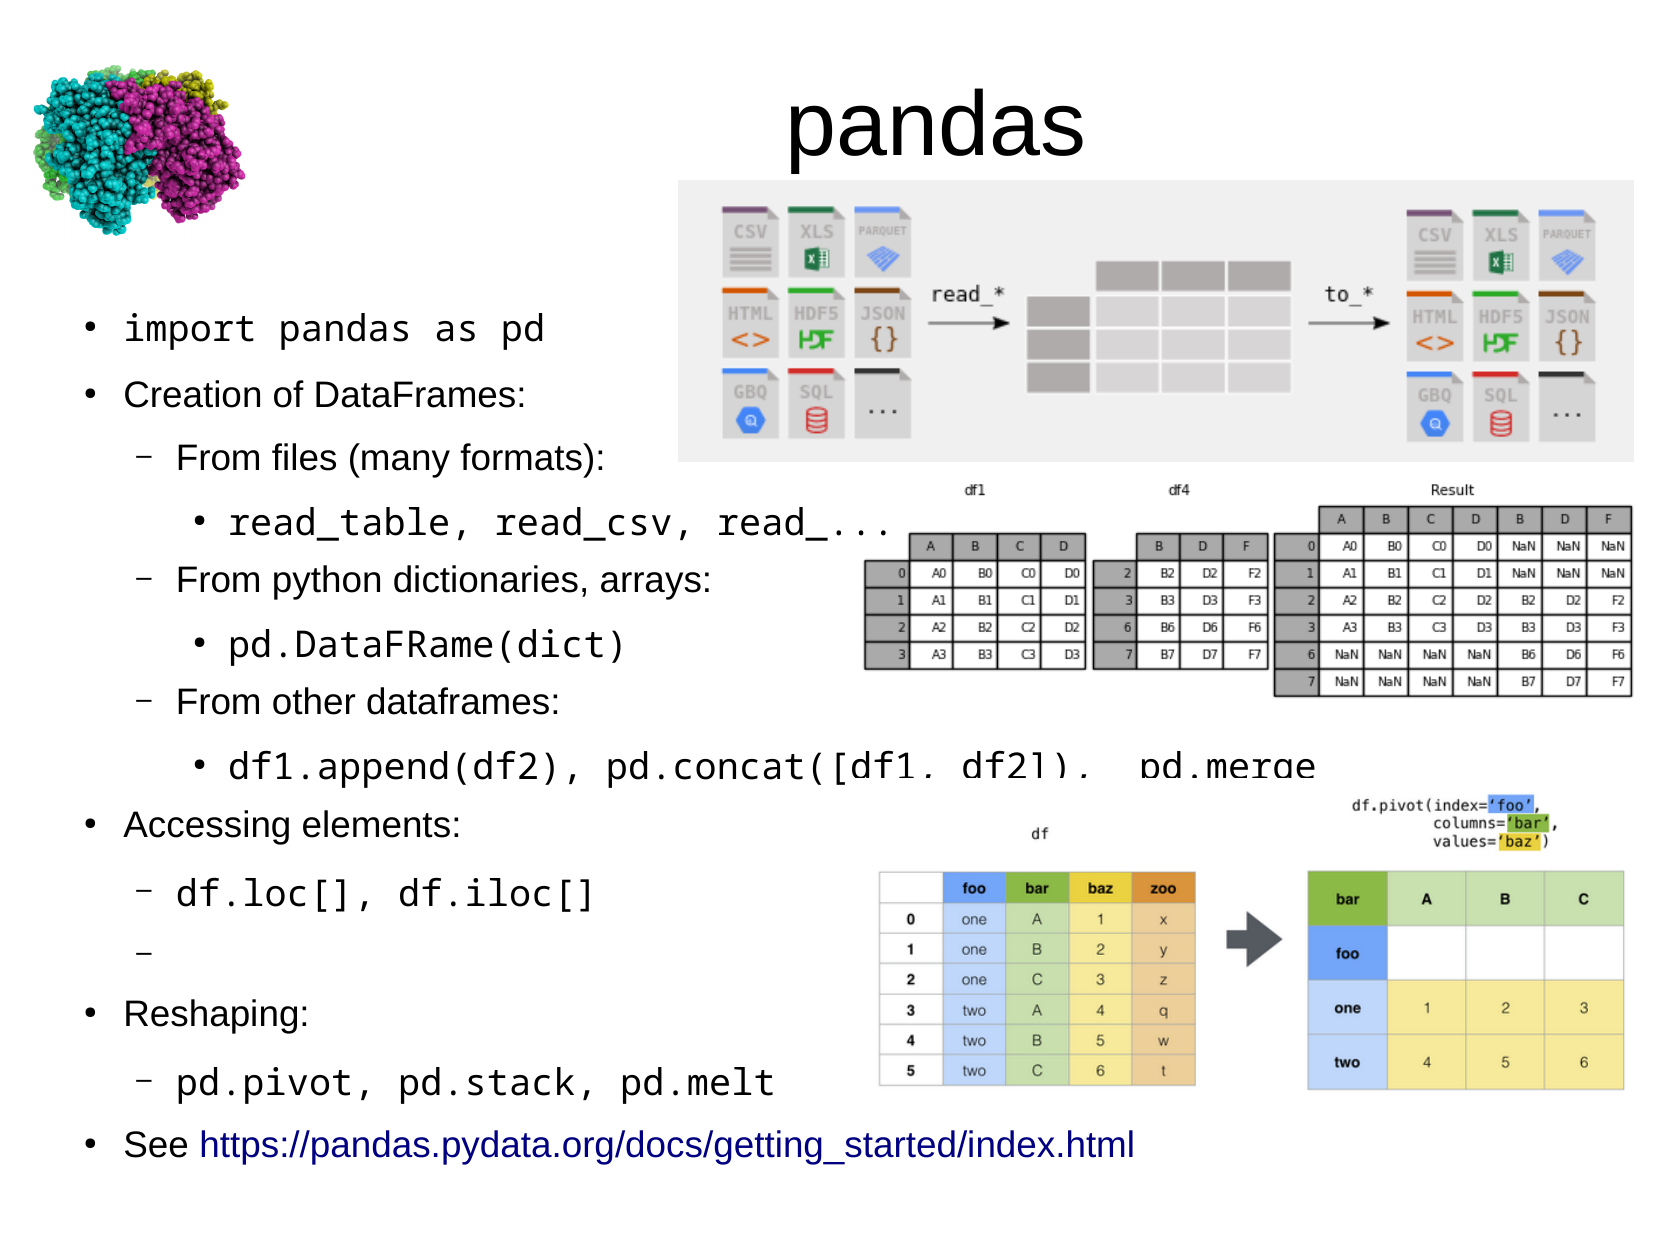

# pandas
import pandas as pd
Creation of DataFrames:
From files (many formats):
read_table, read_csv, read_...
From python dictionaries, arrays:
pd.DataFRame(dict)
From other dataframes:
df1.append(df2), pd.concat([df1, df2]), pd.merge
Accessing elements:
df.loc[], df.iloc[]
Reshaping:
pd.pivot, pd.stack, pd.melt
See https://pandas.pydata.org/docs/getting_started/index.html